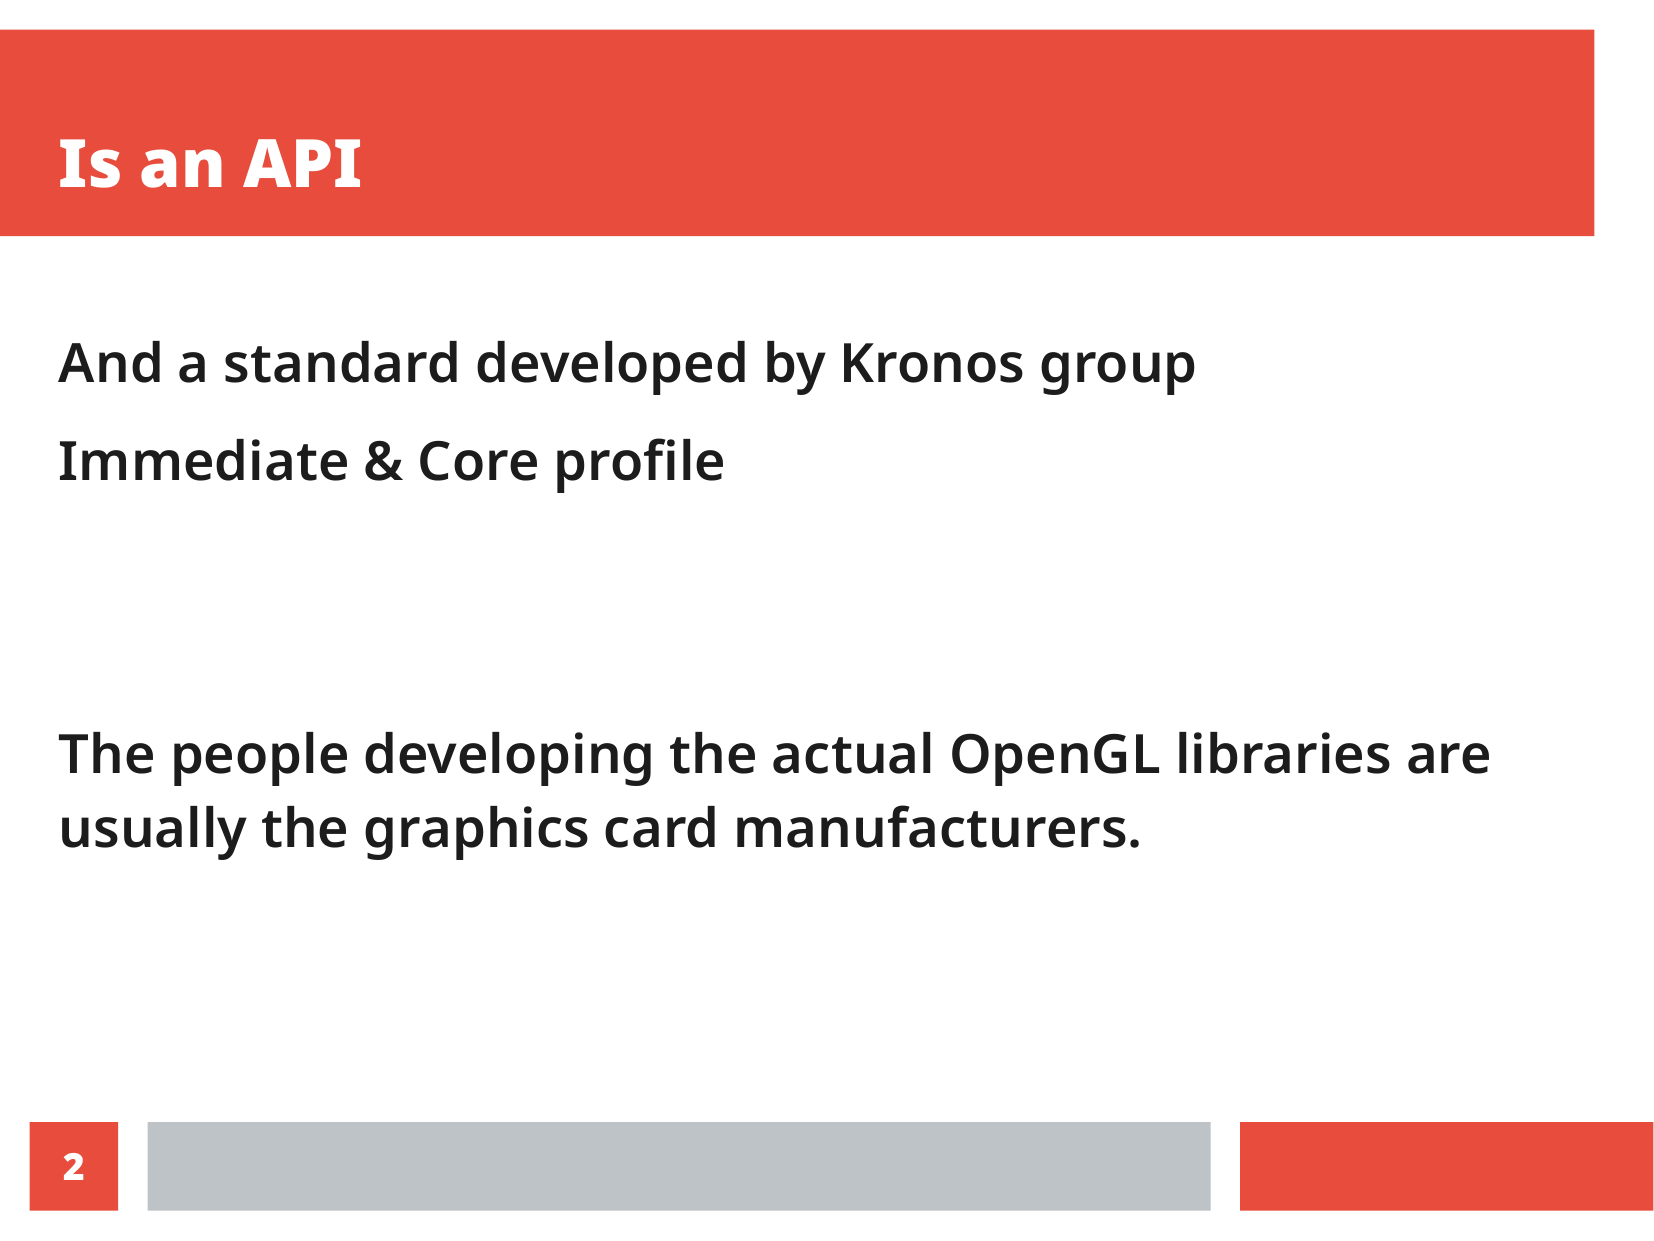

# Is an API
And a standard developed by Kronos group
Immediate & Core profile
The people developing the actual OpenGL libraries are usually the graphics card manufacturers.
2